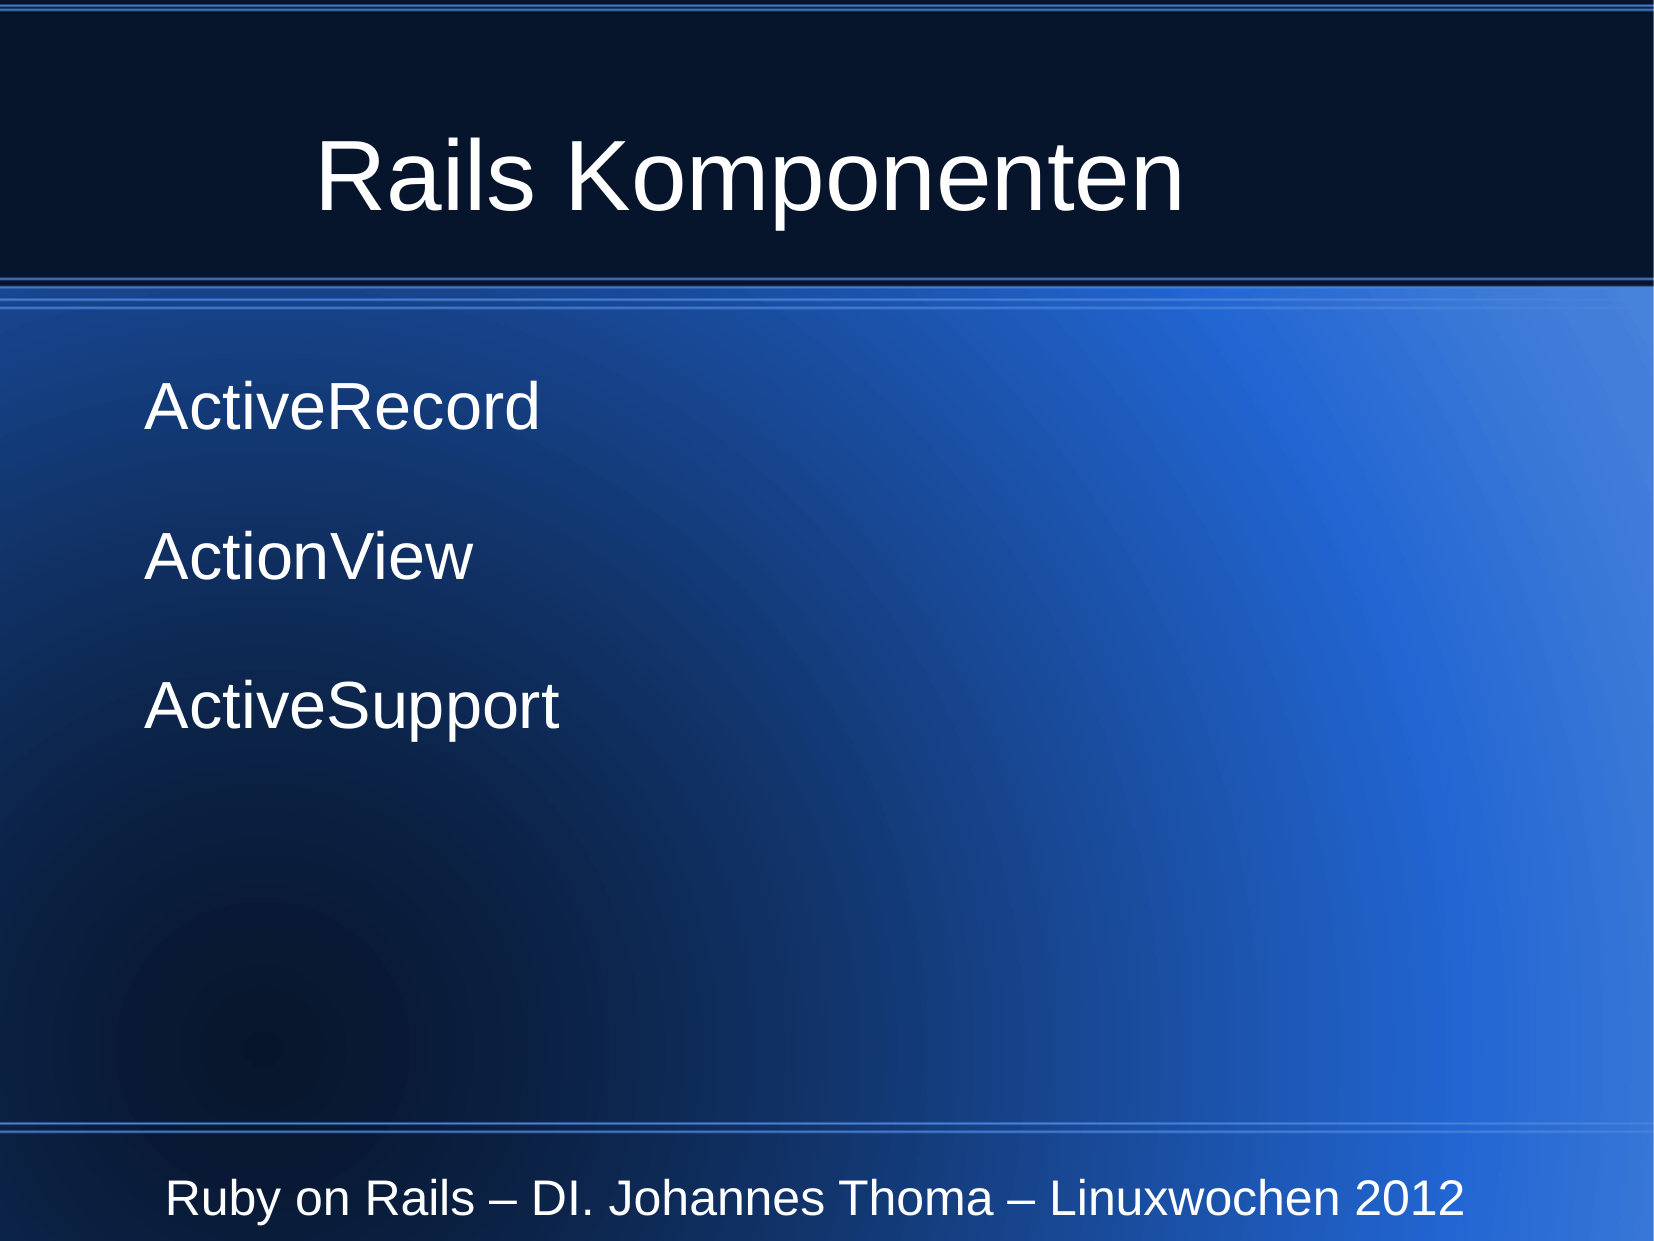

Rails Komponenten
ActiveRecord
ActionView
ActiveSupport
Ruby on Rails – DI. Johannes Thoma – Linuxwochen 2012